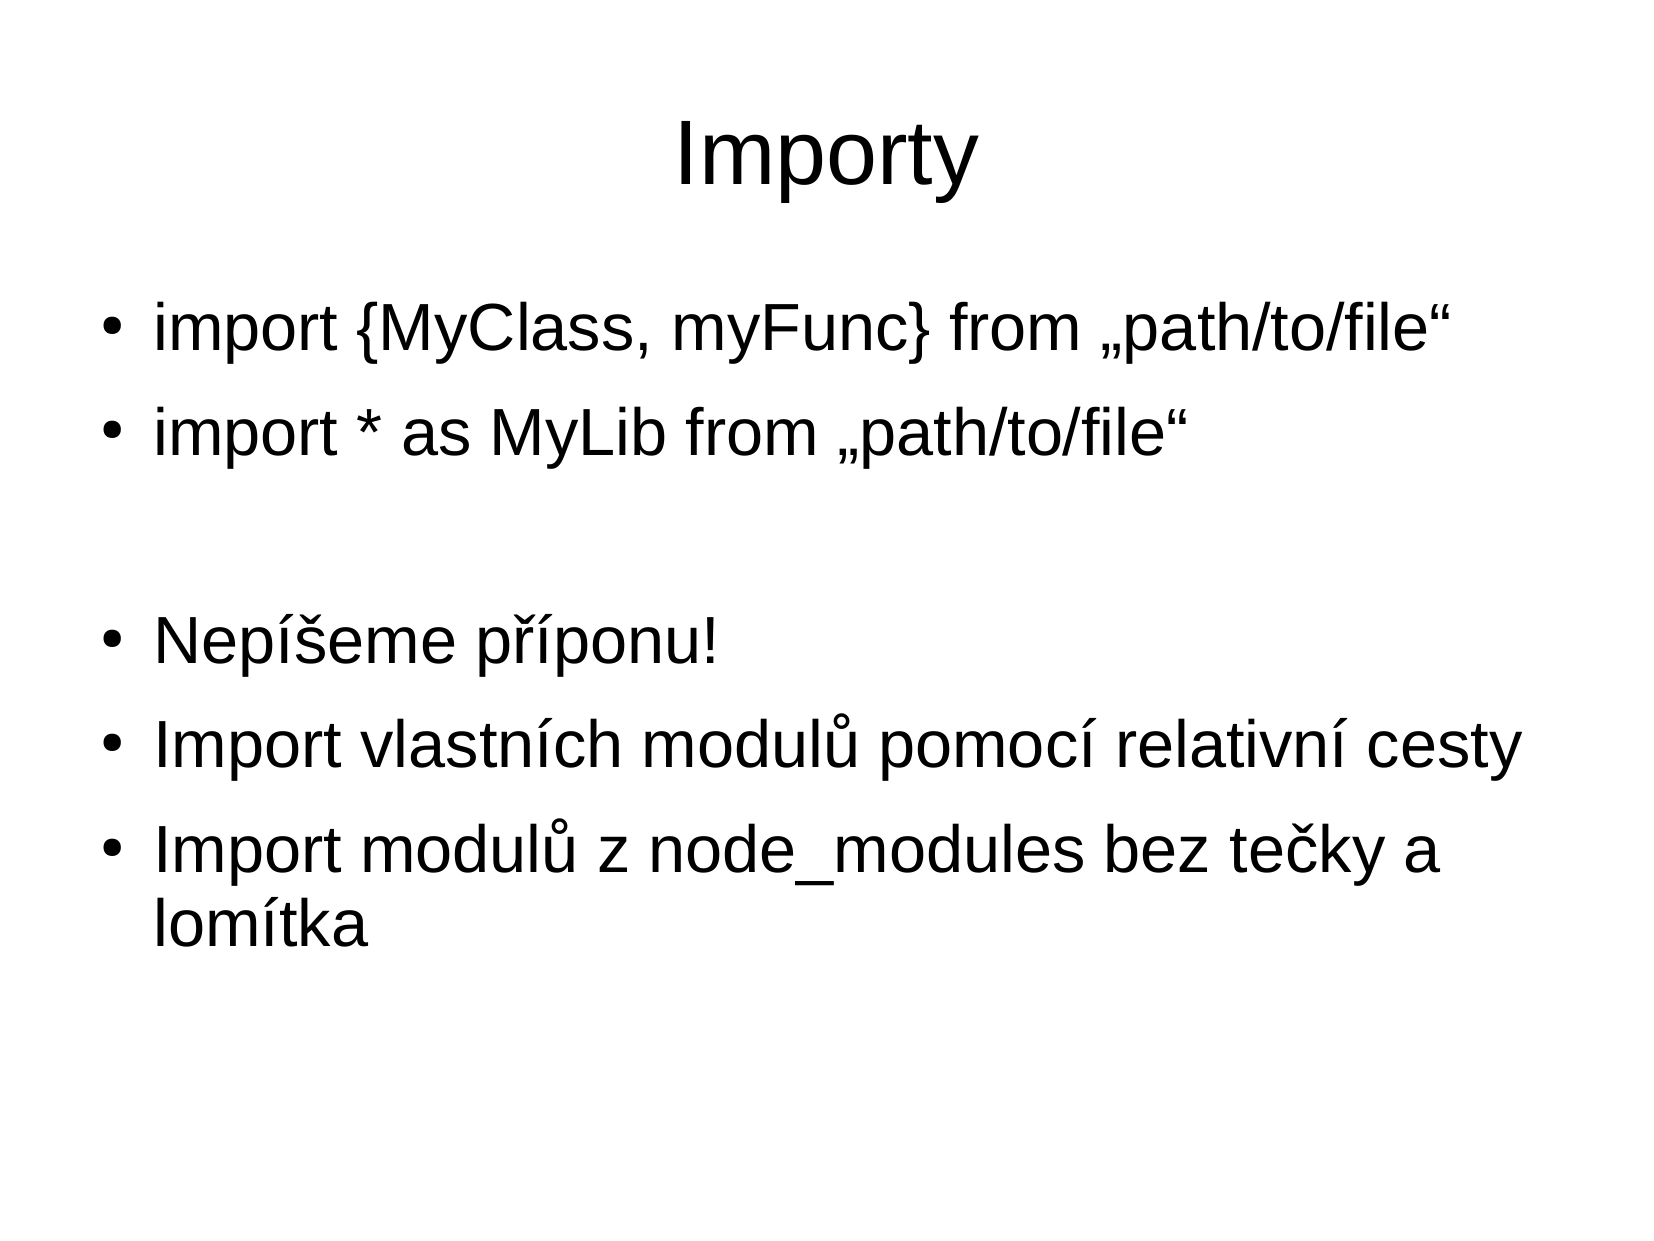

# Importy
import {MyClass, myFunc} from „path/to/file“
import * as MyLib from „path/to/file“
Nepíšeme příponu!
Import vlastních modulů pomocí relativní cesty
Import modulů z node_modules bez tečky a lomítka